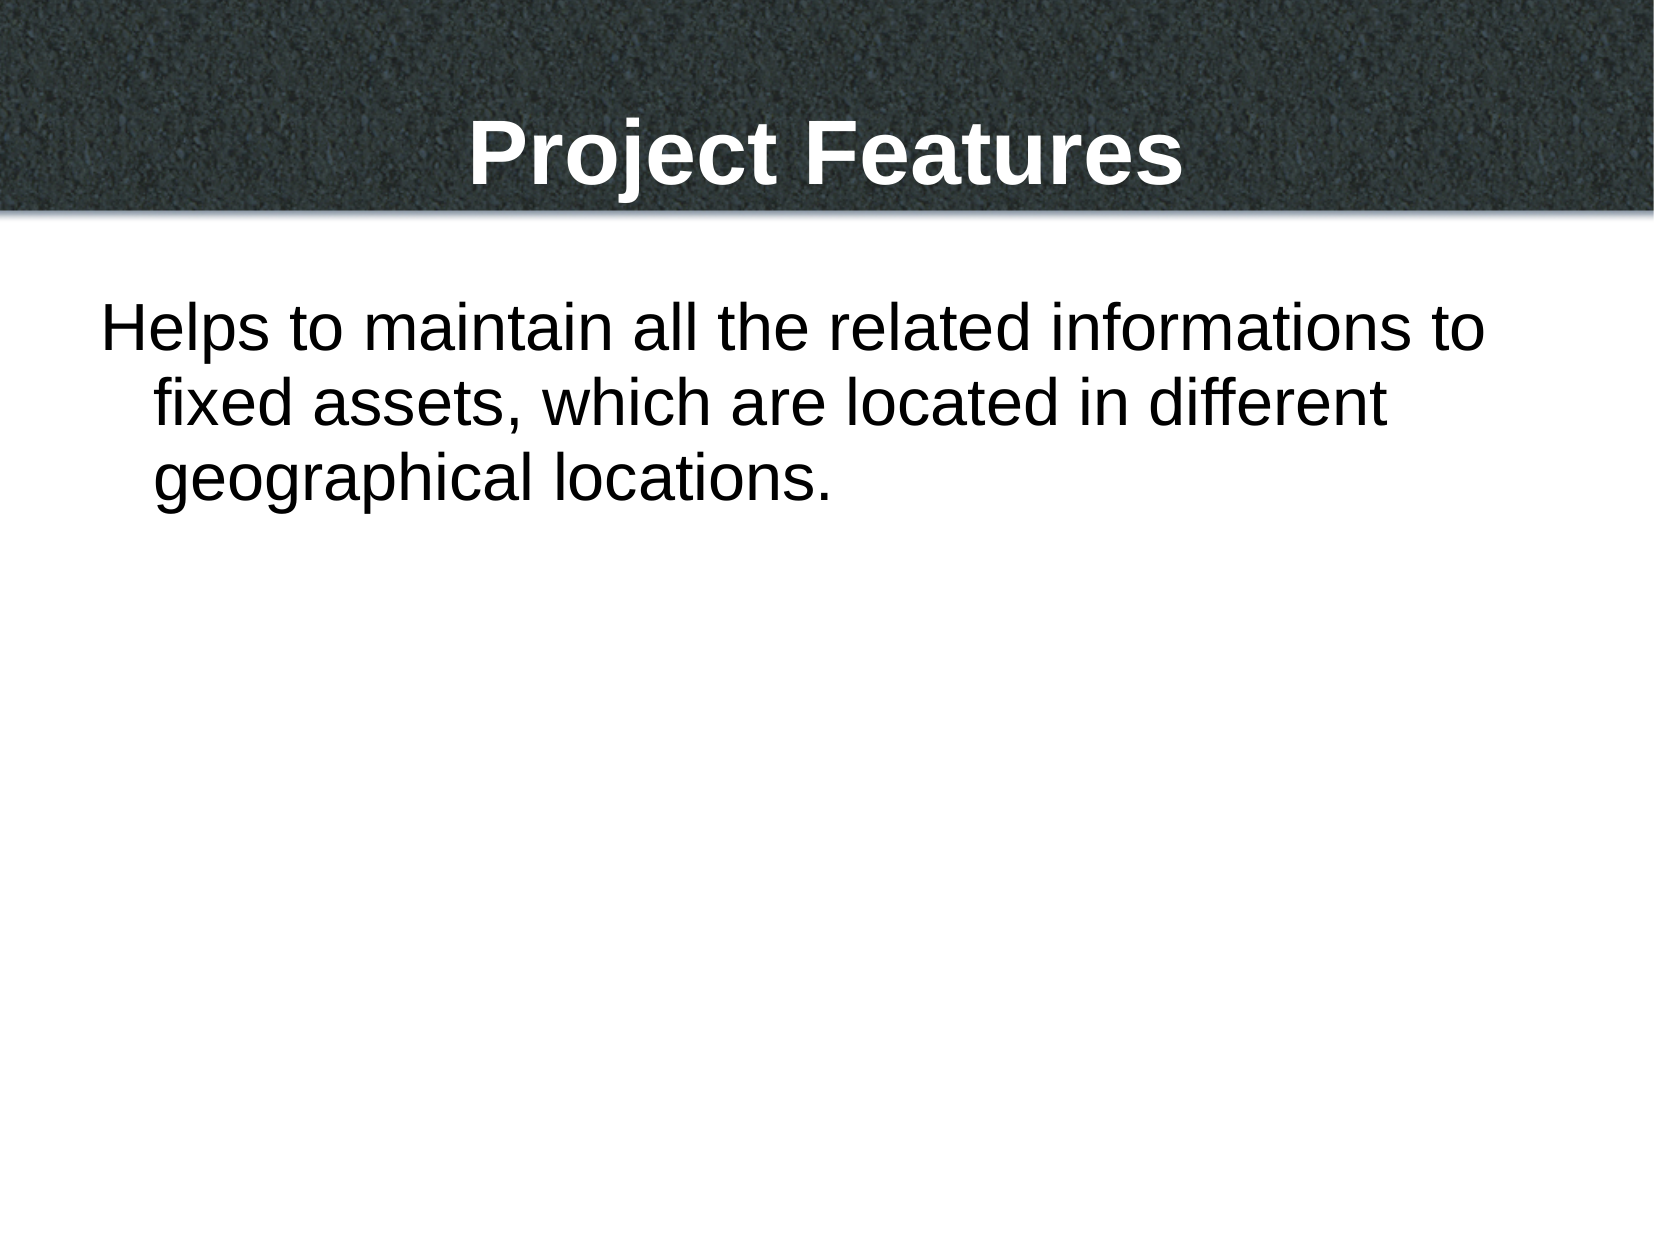

# Project Features
Helps to maintain all the related informations to fixed assets, which are located in different geographical locations.